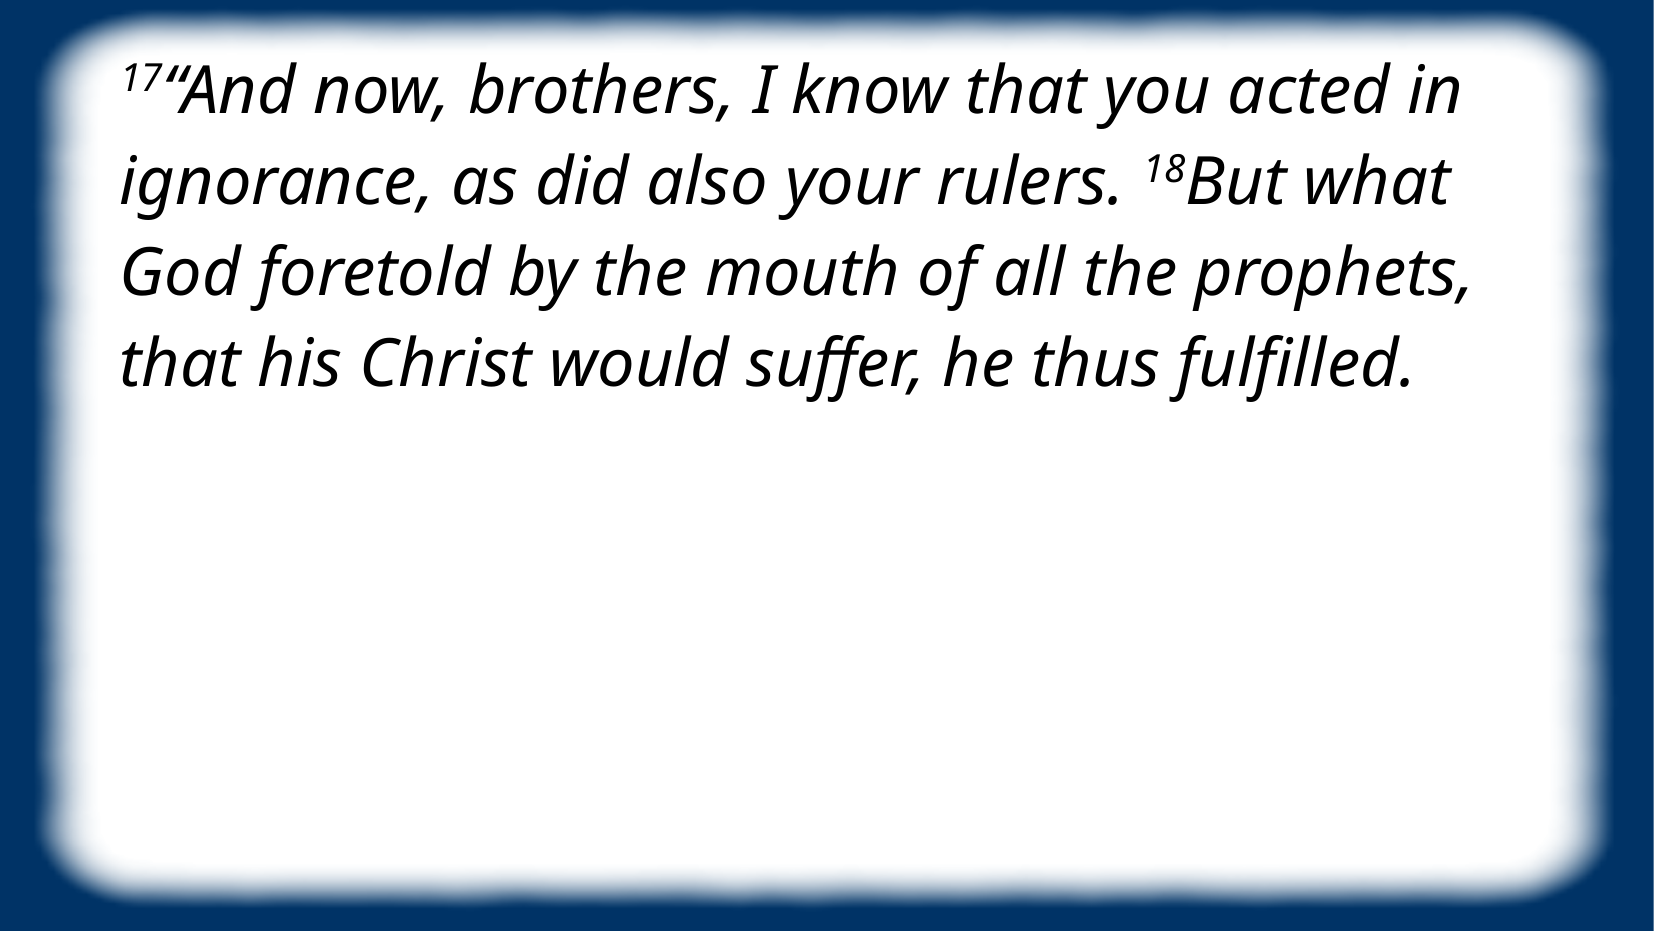

17“And now, brothers, I know that you acted in ignorance, as did also your rulers. 18But what God foretold by the mouth of all the prophets, that his Christ would suffer, he thus fulfilled.